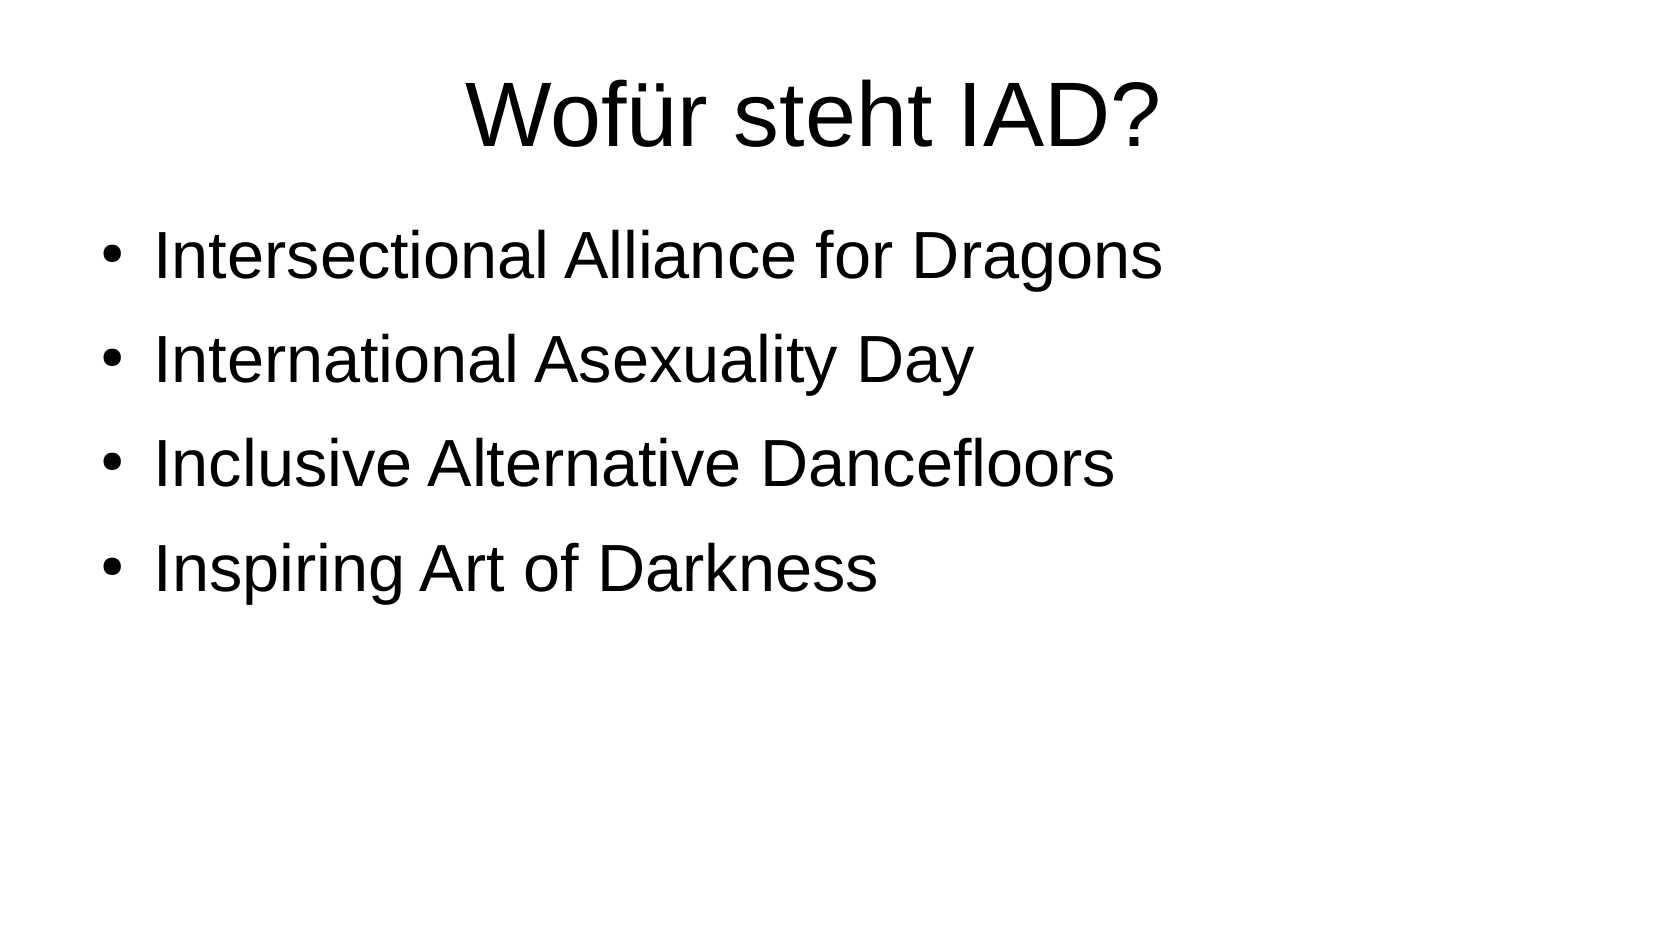

# Wofür steht IAD?
Intersectional Alliance for Dragons
International Asexuality Day
Inclusive Alternative Dancefloors
Inspiring Art of Darkness